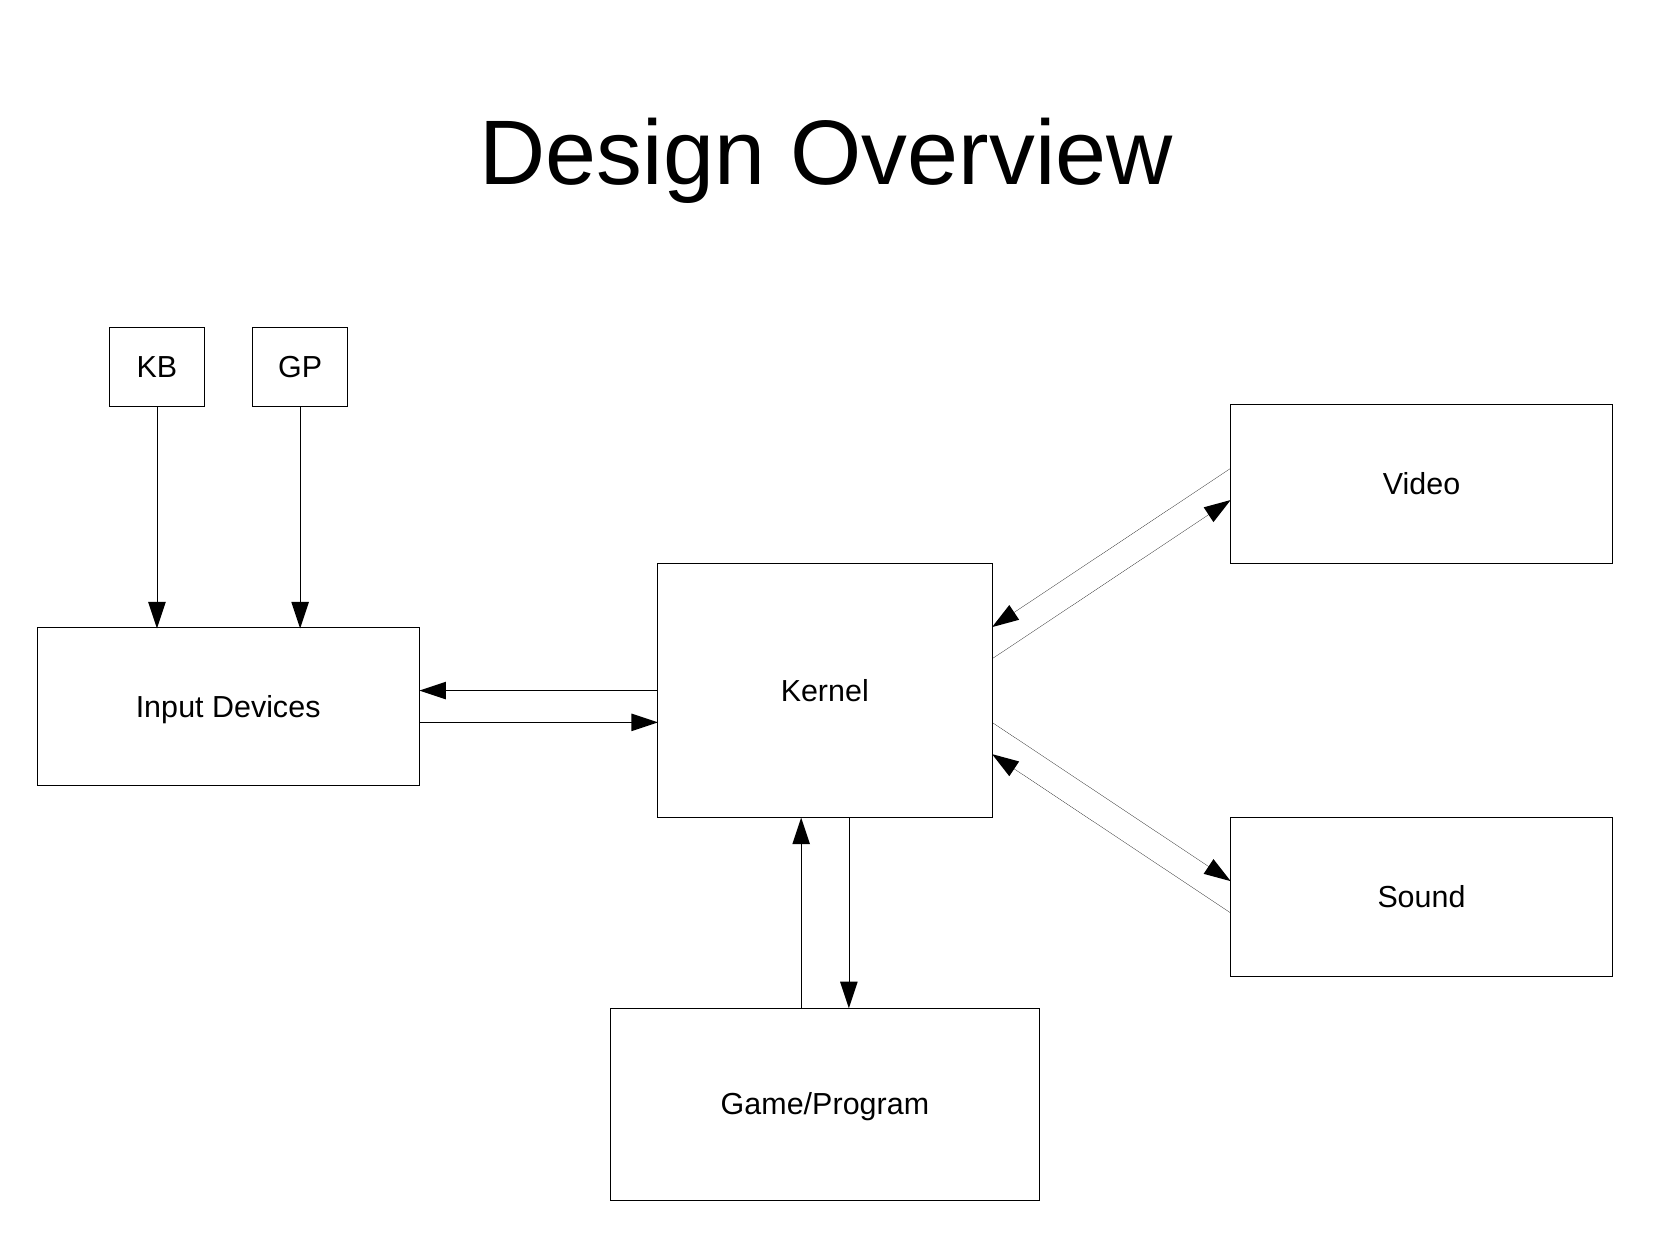

# Design Overview
KB
GP
Video
Kernel
Input Devices
Sound
Game/Program